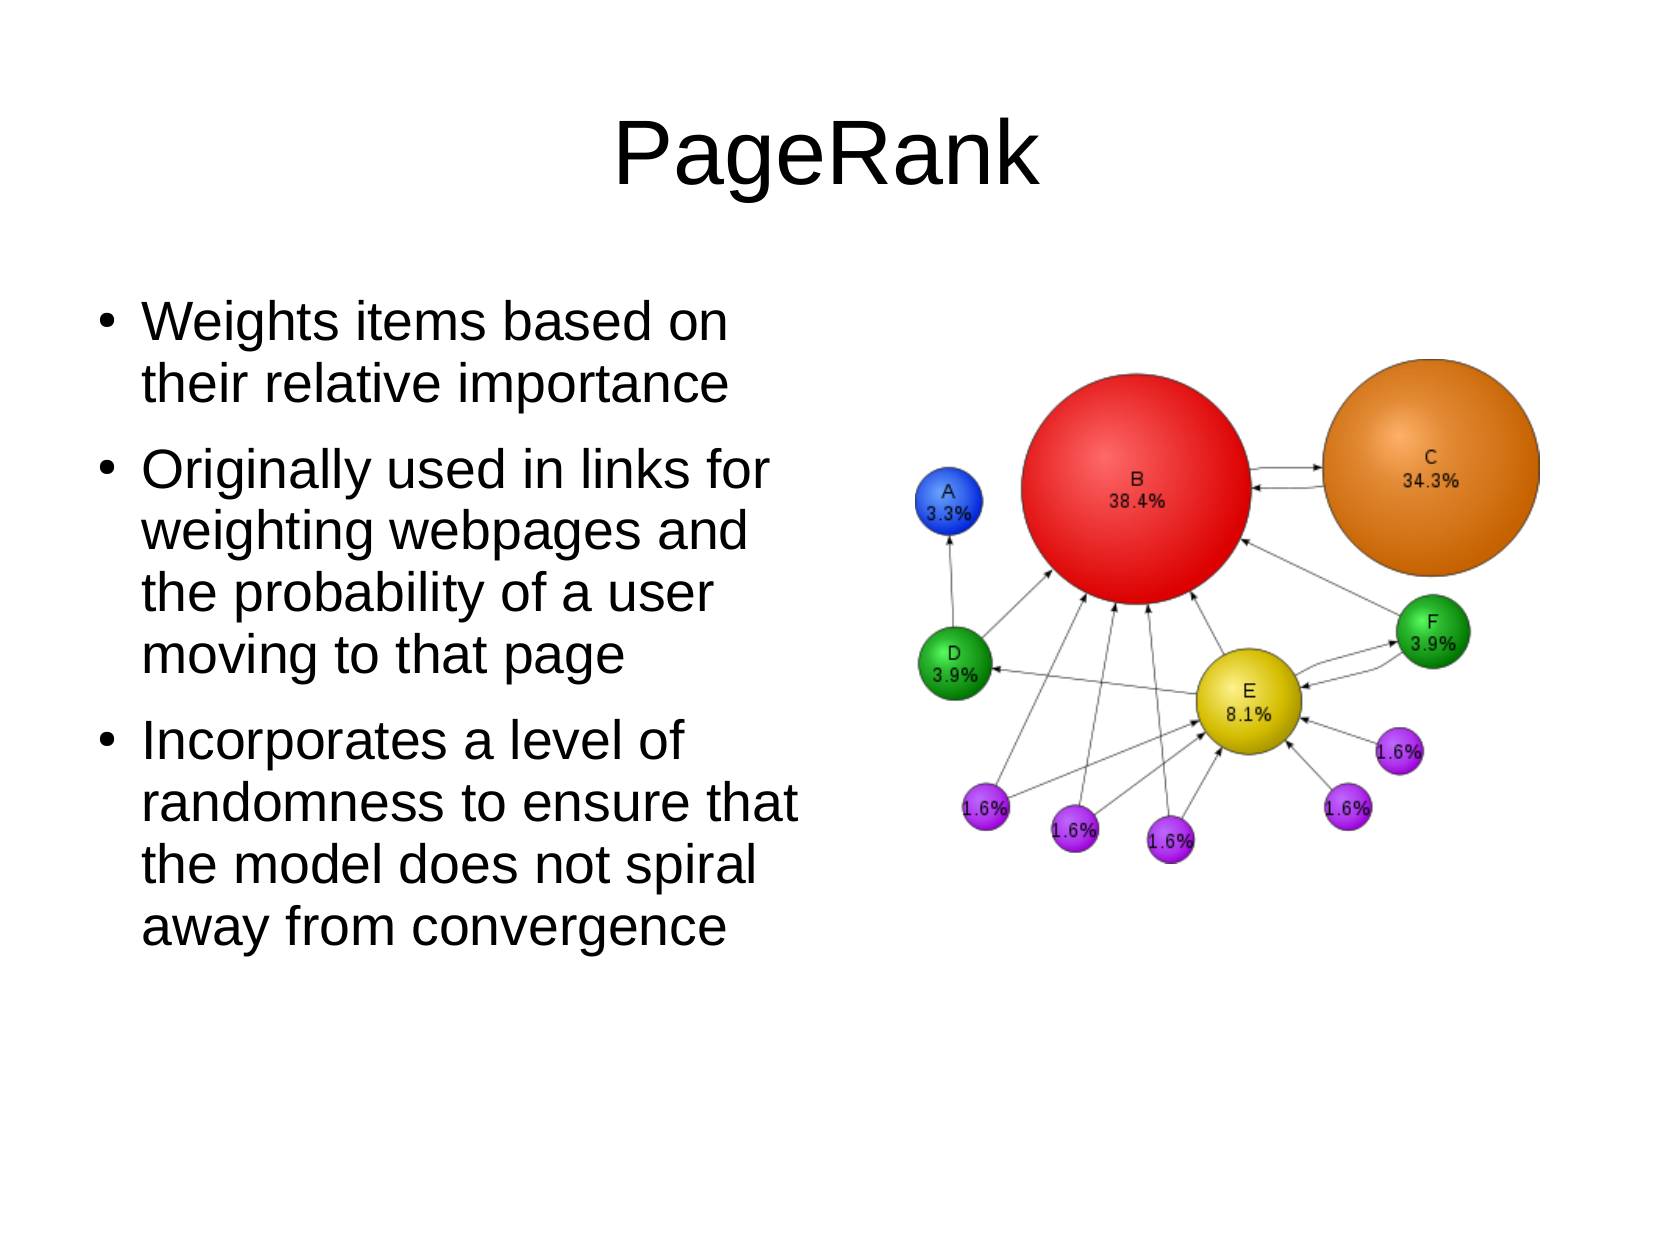

# PageRank
Weights items based on their relative importance
Originally used in links for weighting webpages and the probability of a user moving to that page
Incorporates a level of randomness to ensure that the model does not spiral away from convergence